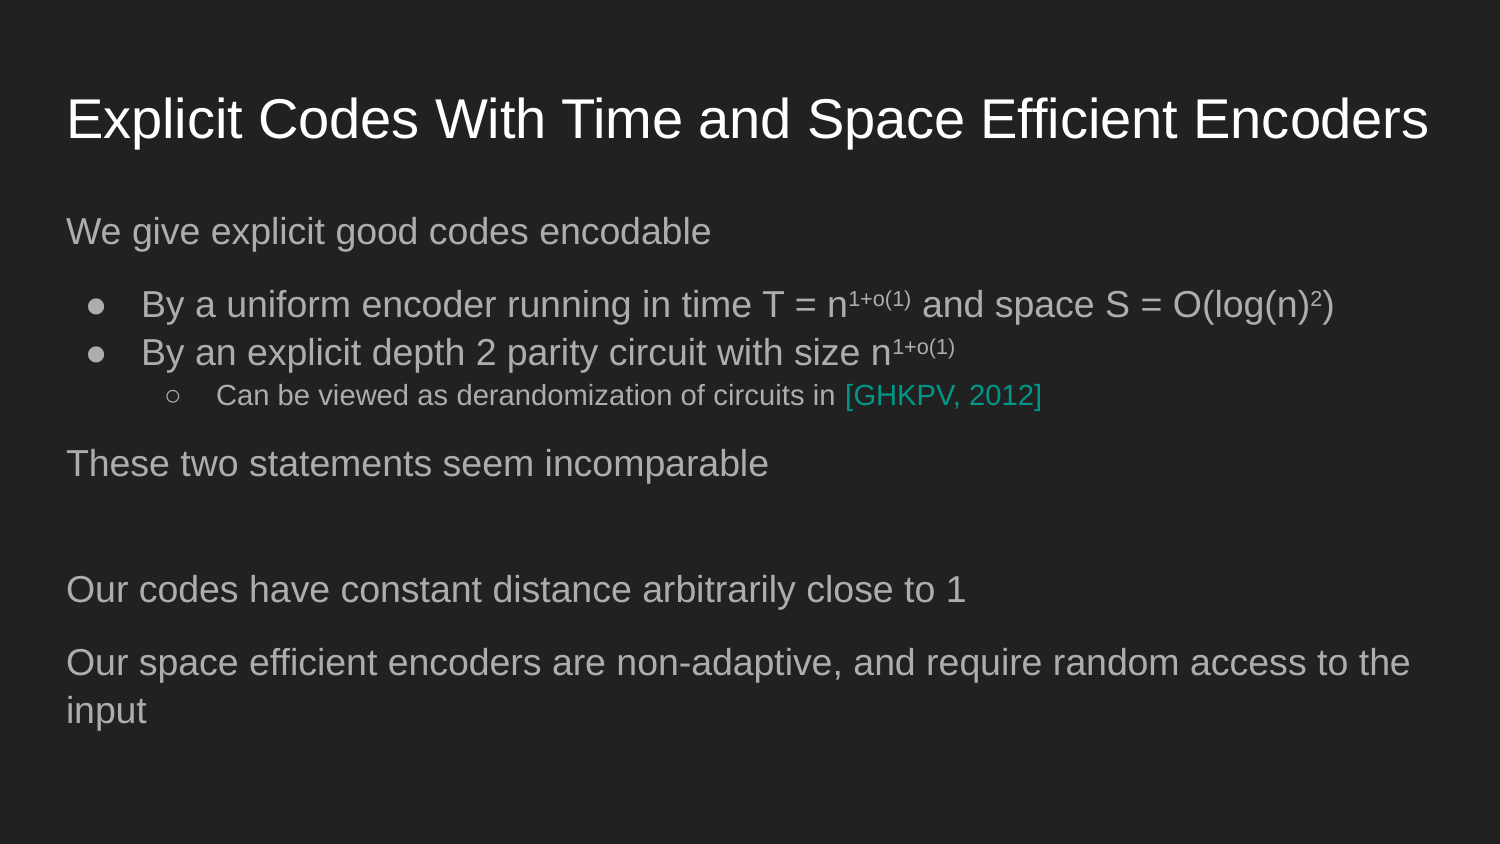

# Explicit Codes With Time and Space Efficient Encoders
We give explicit good codes encodable
By a uniform encoder running in time T = n1+o(1) and space S = O(log(n)2)
By an explicit depth 2 parity circuit with size n1+o(1)
Can be viewed as derandomization of circuits in [GHKPV, 2012]
These two statements seem incomparable
Our codes have constant distance arbitrarily close to 1
Our space efficient encoders are non-adaptive, and require random access to the input